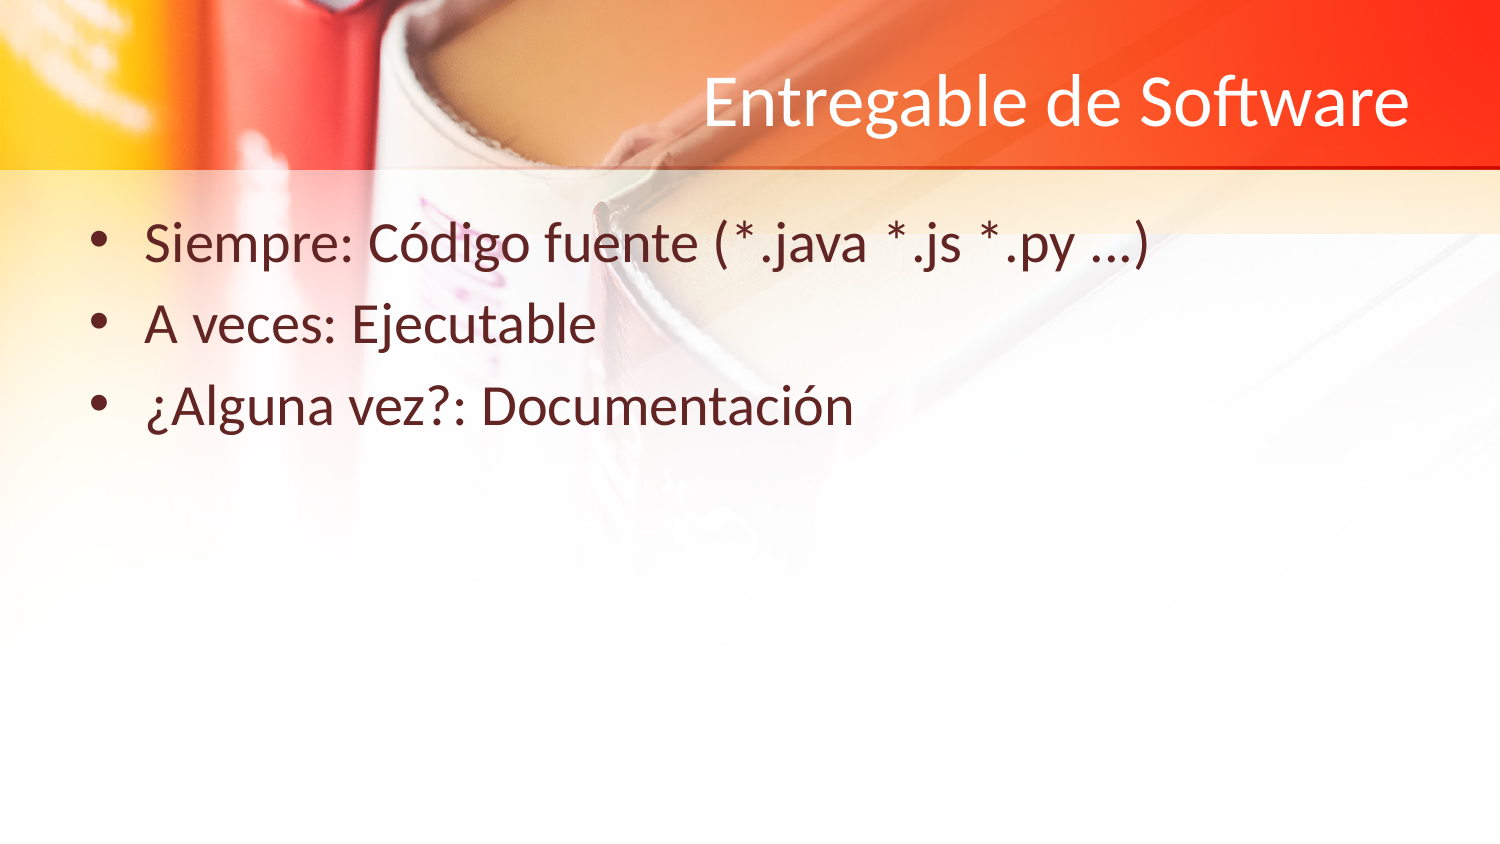

# Entregable de Software
Siempre: Código fuente (*.java *.js *.py ...)
A veces: Ejecutable
¿Alguna vez?: Documentación